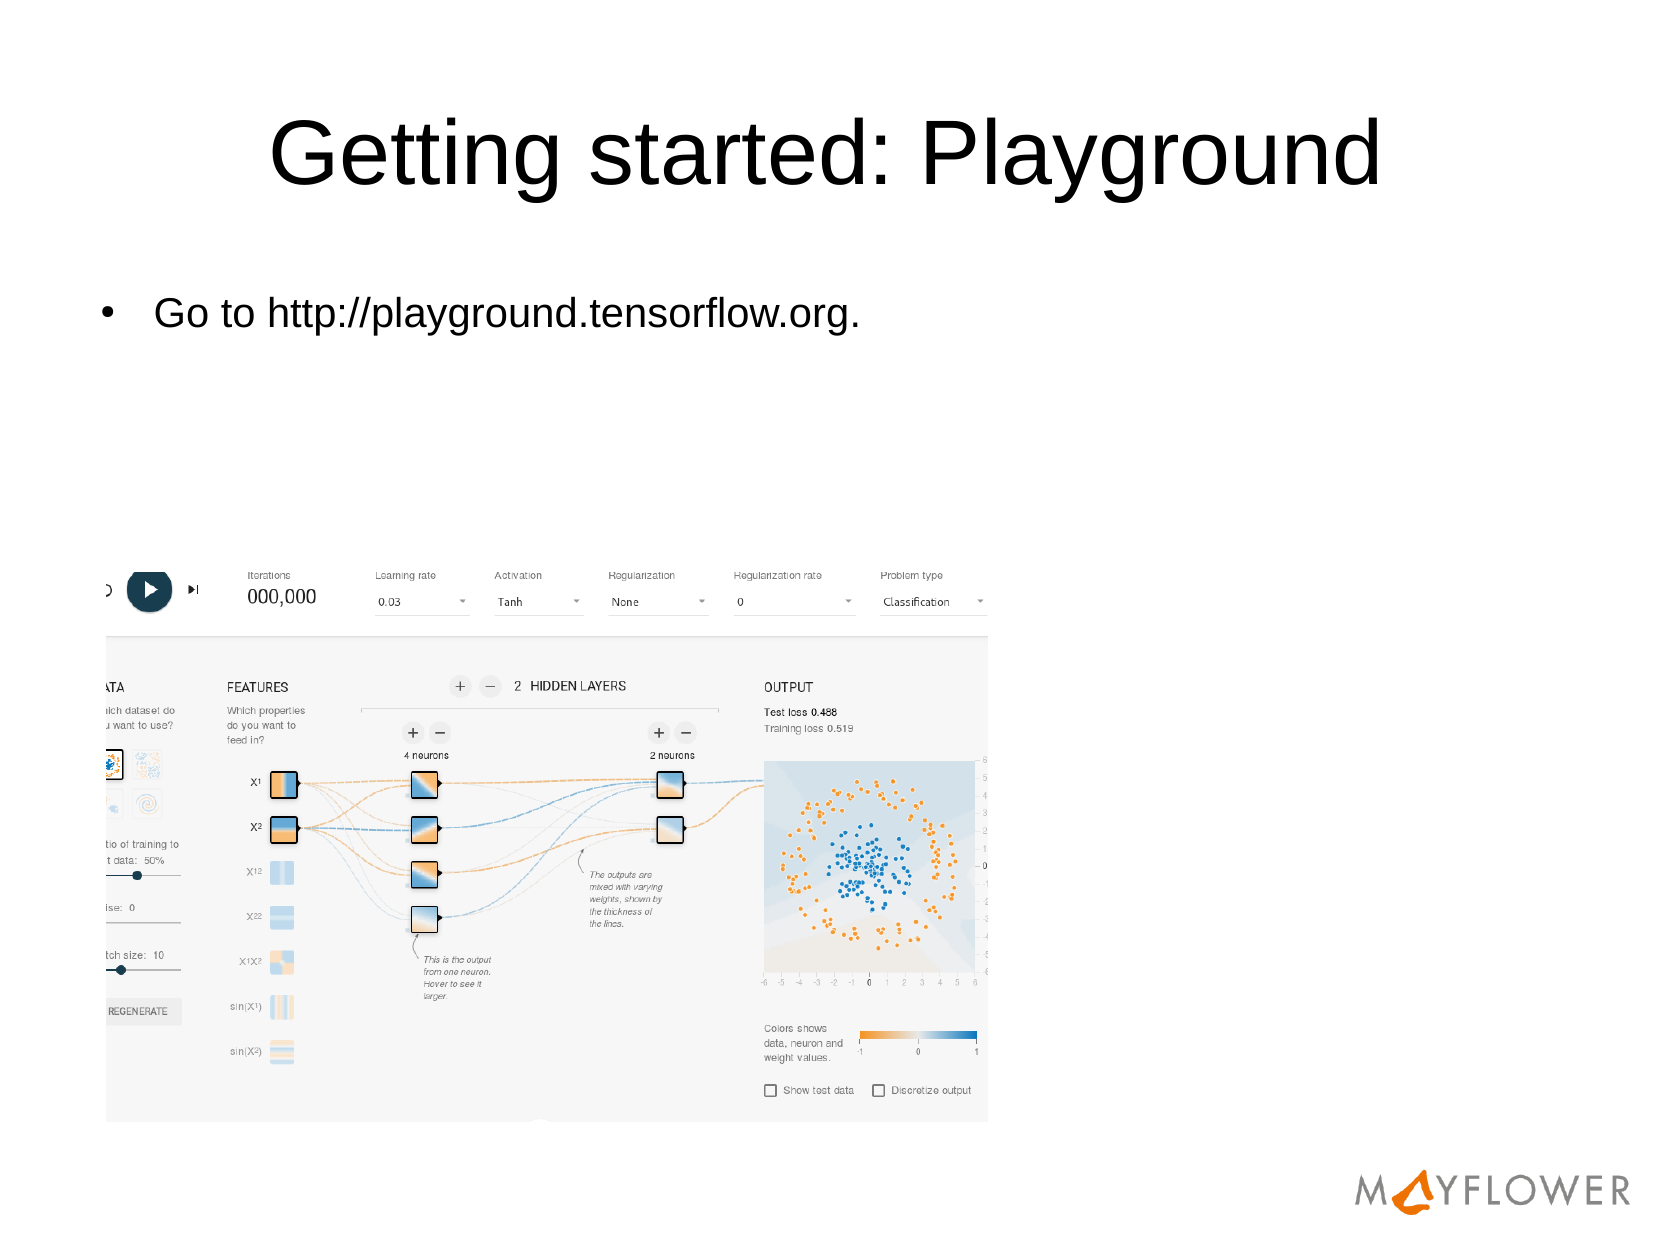

# Getting started: Playground
Go to http://playground.tensorflow.org.